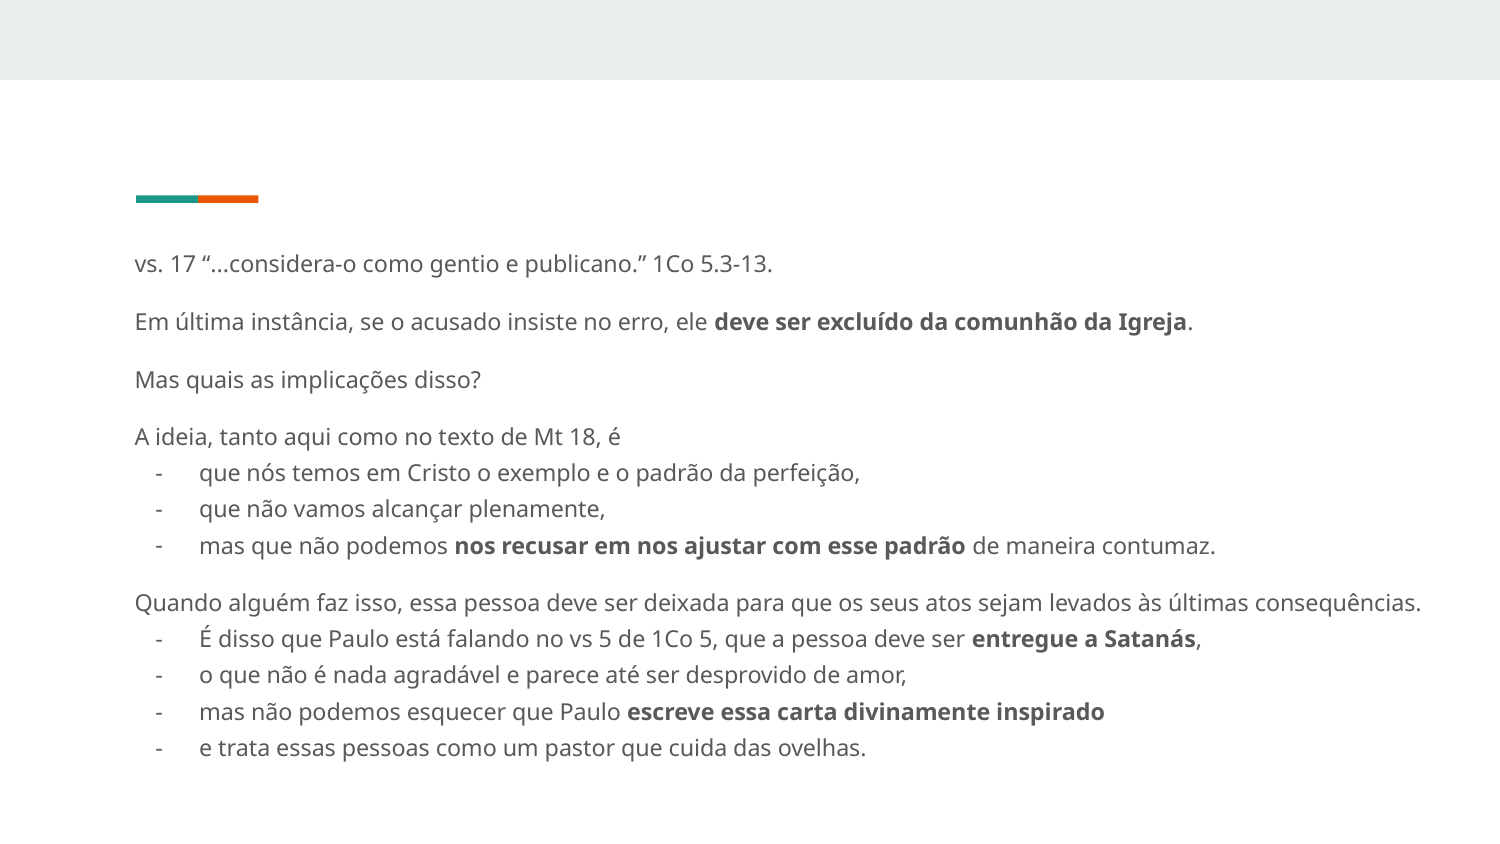

#
vs. 17 “...considera-o como gentio e publicano.” 1Co 5.3-13.
Em última instância, se o acusado insiste no erro, ele deve ser excluído da comunhão da Igreja.
Mas quais as implicações disso?
A ideia, tanto aqui como no texto de Mt 18, é
que nós temos em Cristo o exemplo e o padrão da perfeição,
que não vamos alcançar plenamente,
mas que não podemos nos recusar em nos ajustar com esse padrão de maneira contumaz.
Quando alguém faz isso, essa pessoa deve ser deixada para que os seus atos sejam levados às últimas consequências.
É disso que Paulo está falando no vs 5 de 1Co 5, que a pessoa deve ser entregue a Satanás,
o que não é nada agradável e parece até ser desprovido de amor,
mas não podemos esquecer que Paulo escreve essa carta divinamente inspirado
e trata essas pessoas como um pastor que cuida das ovelhas.